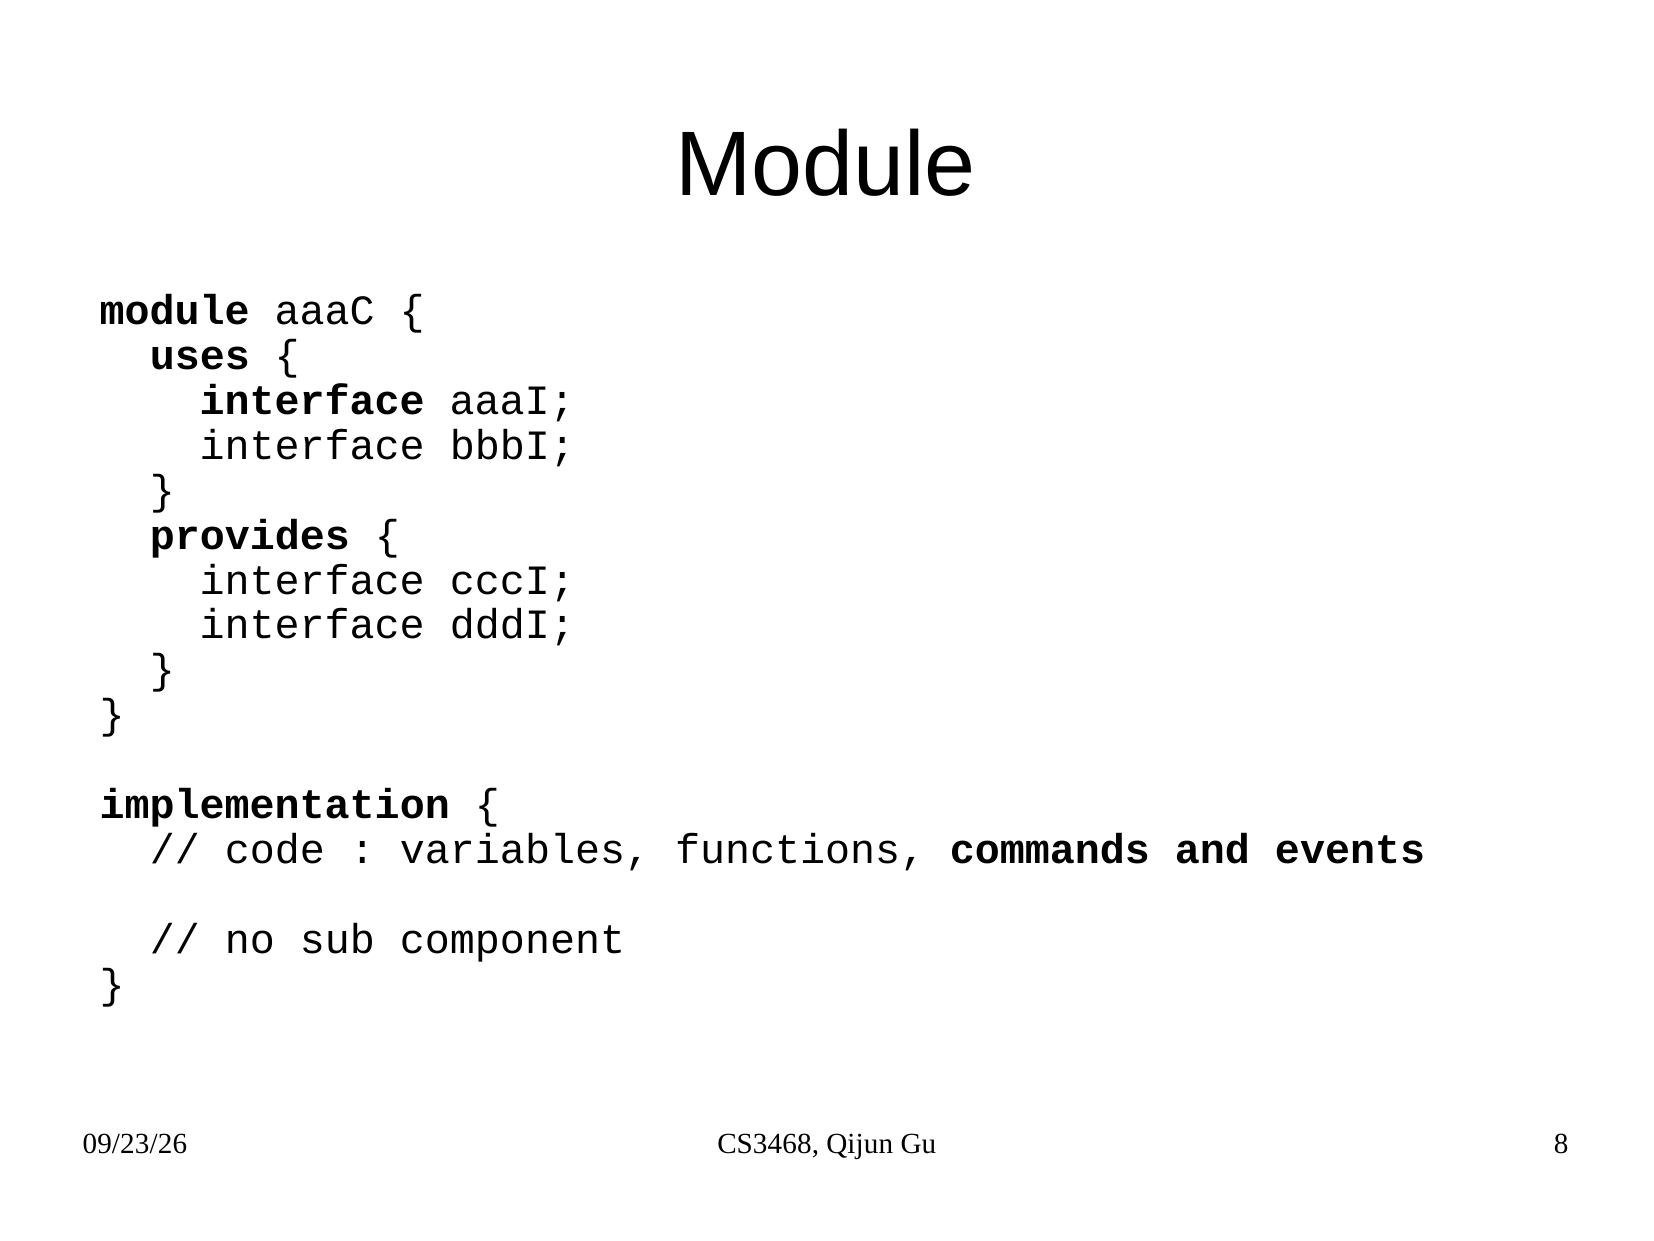

# Module
module aaaC {
 uses {
 interface aaaI;
 interface bbbI;
 }
 provides {
 interface cccI;
 interface dddI;
 }
}
implementation {
 // code : variables, functions, commands and events
 // no sub component
}
CS3468, Qijun Gu
8